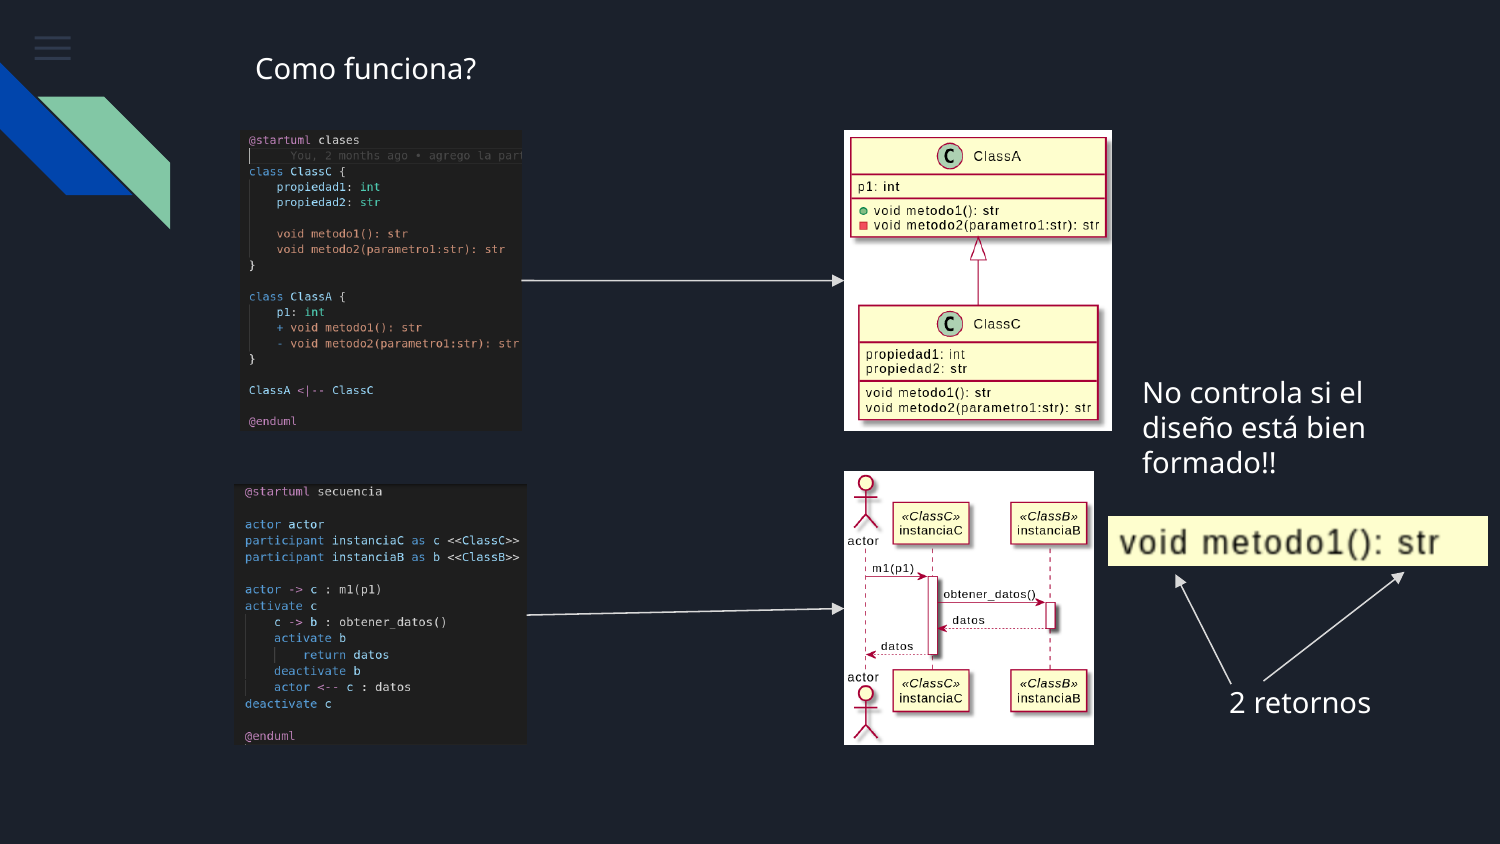

Como funciona?
No controla si el diseño está bien formado!!
2 retornos